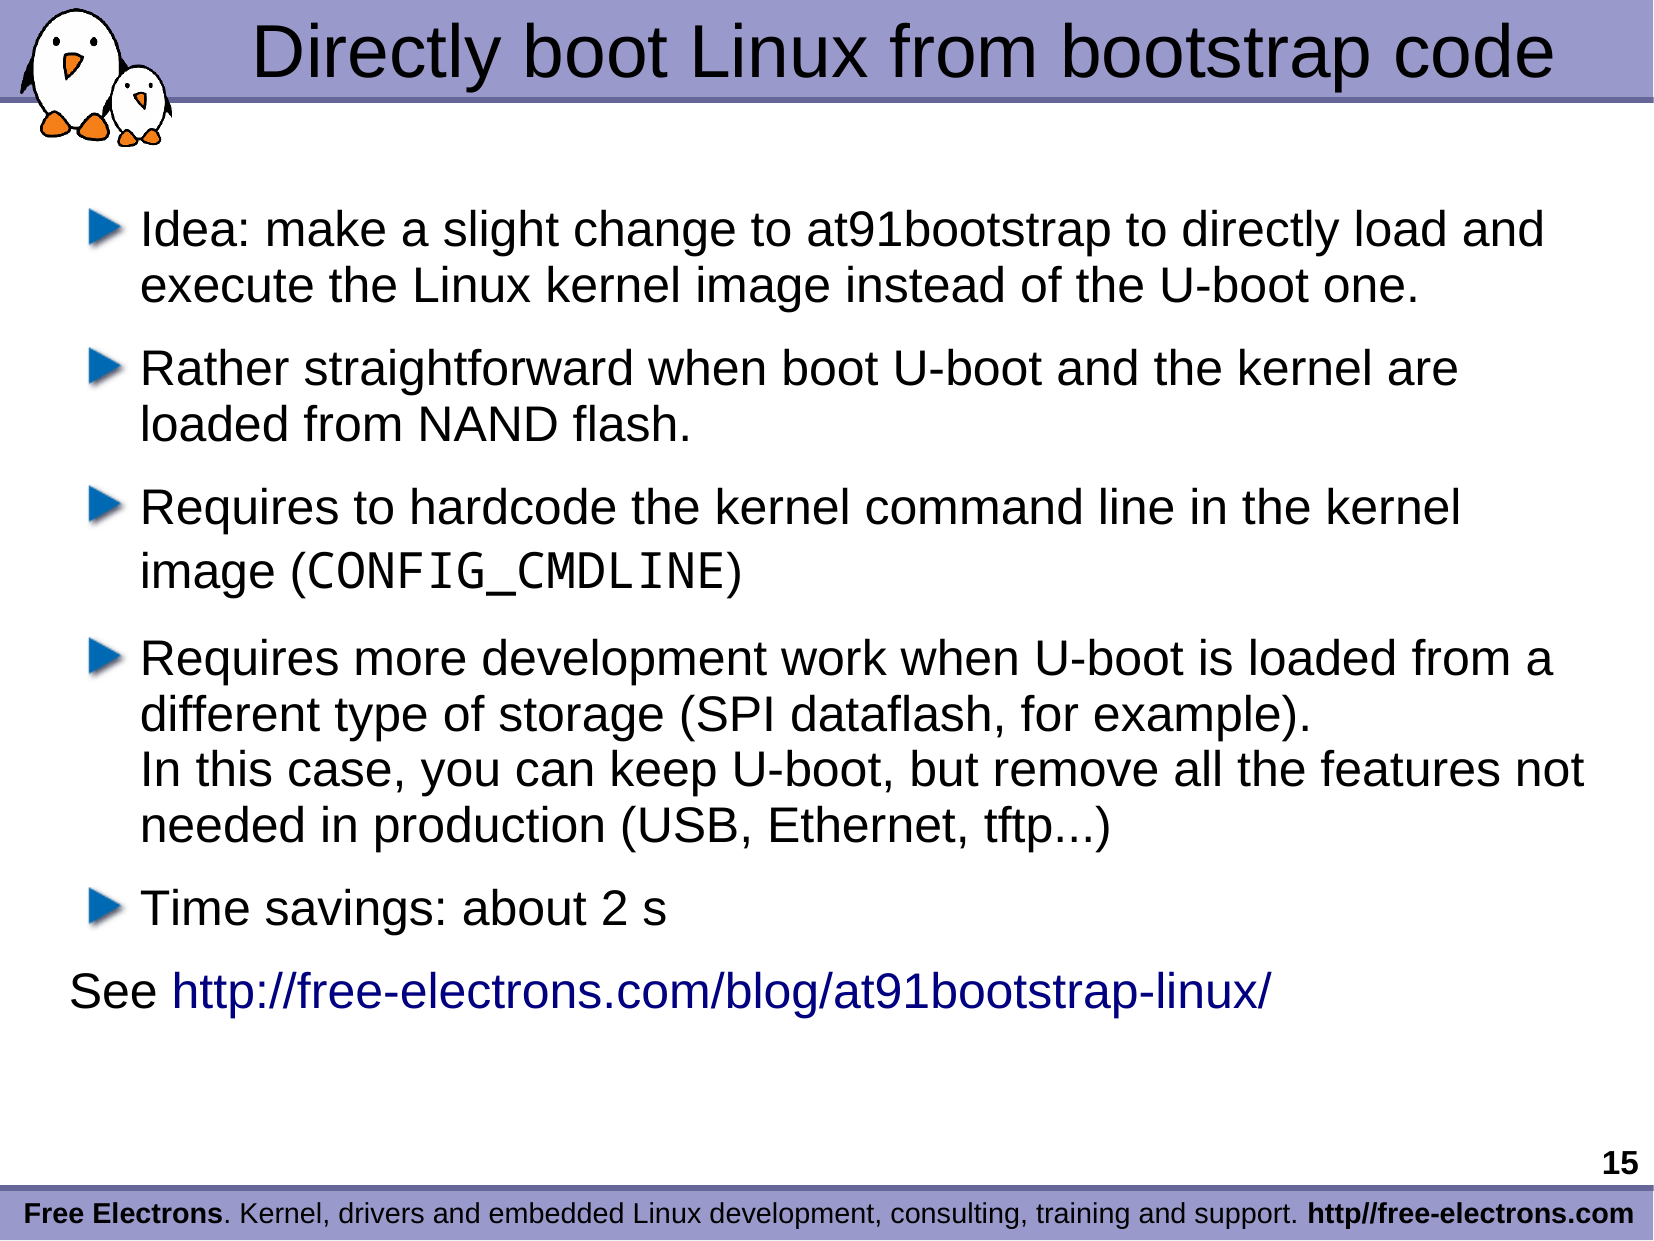

# Directly boot Linux from bootstrap code
Idea: make a slight change to at91bootstrap to directly load and execute the Linux kernel image instead of the U-boot one.
Rather straightforward when boot U-boot and the kernel are loaded from NAND flash.
Requires to hardcode the kernel command line in the kernel image (CONFIG_CMDLINE)
Requires more development work when U-boot is loaded from a different type of storage (SPI dataflash, for example).
In this case, you can keep U-boot, but remove all the features not needed in production (USB, Ethernet, tftp...)
Time savings: about 2 s
See http://free-electrons.com/blog/at91bootstrap-linux/